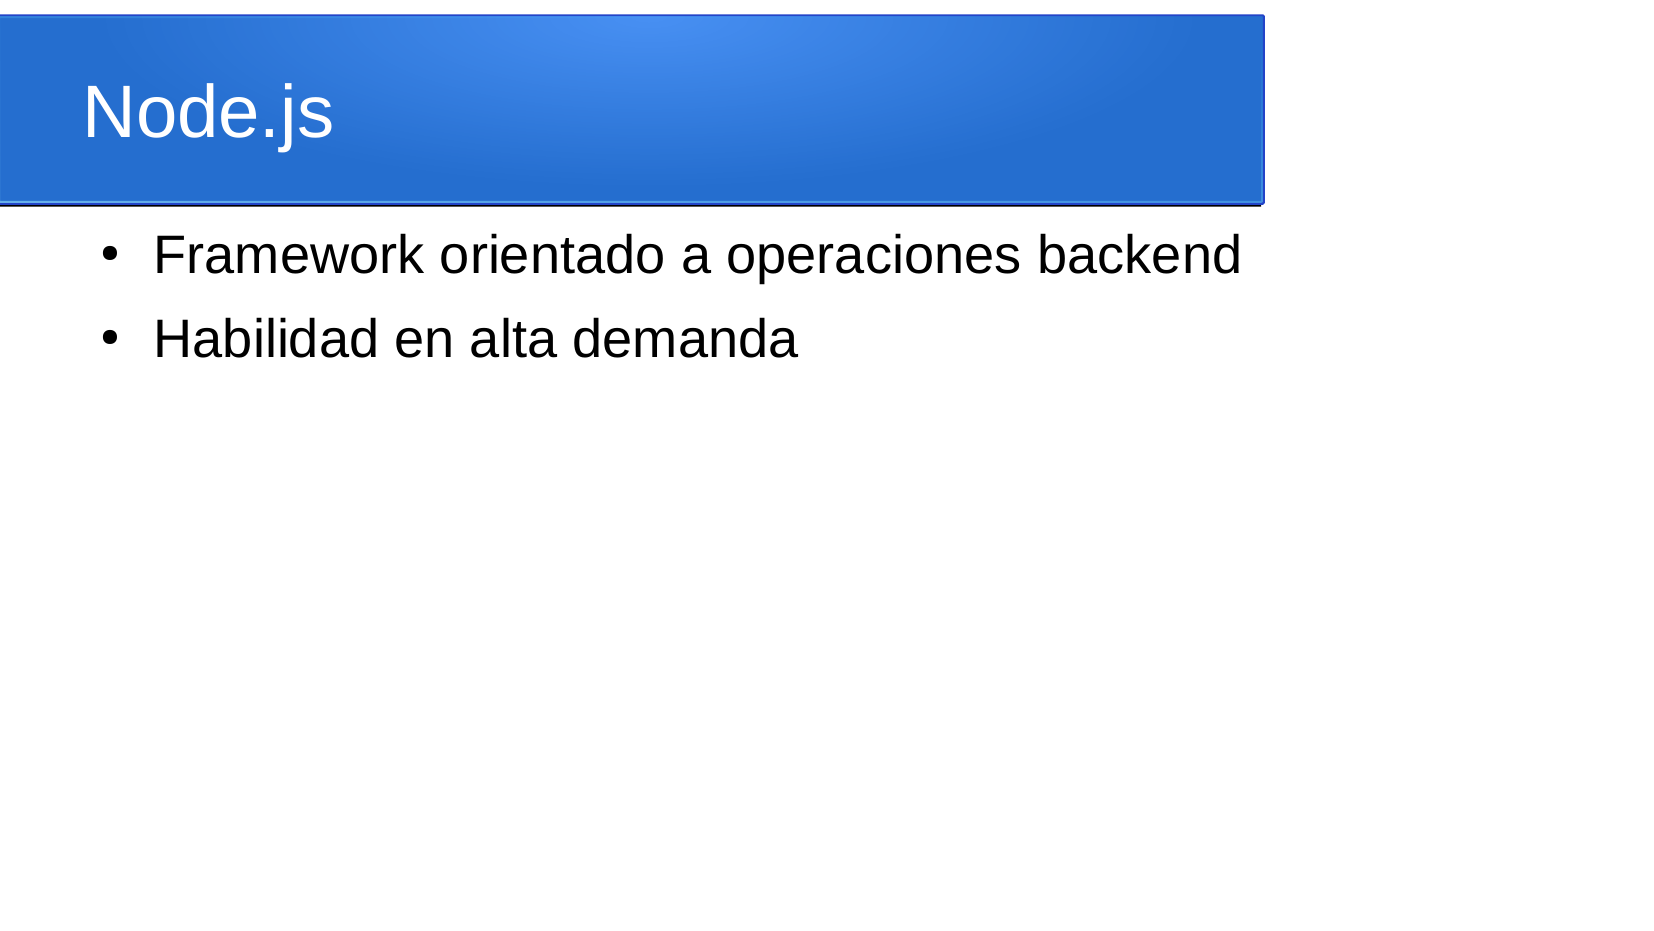

# Node.js
Framework orientado a operaciones backend
Habilidad en alta demanda